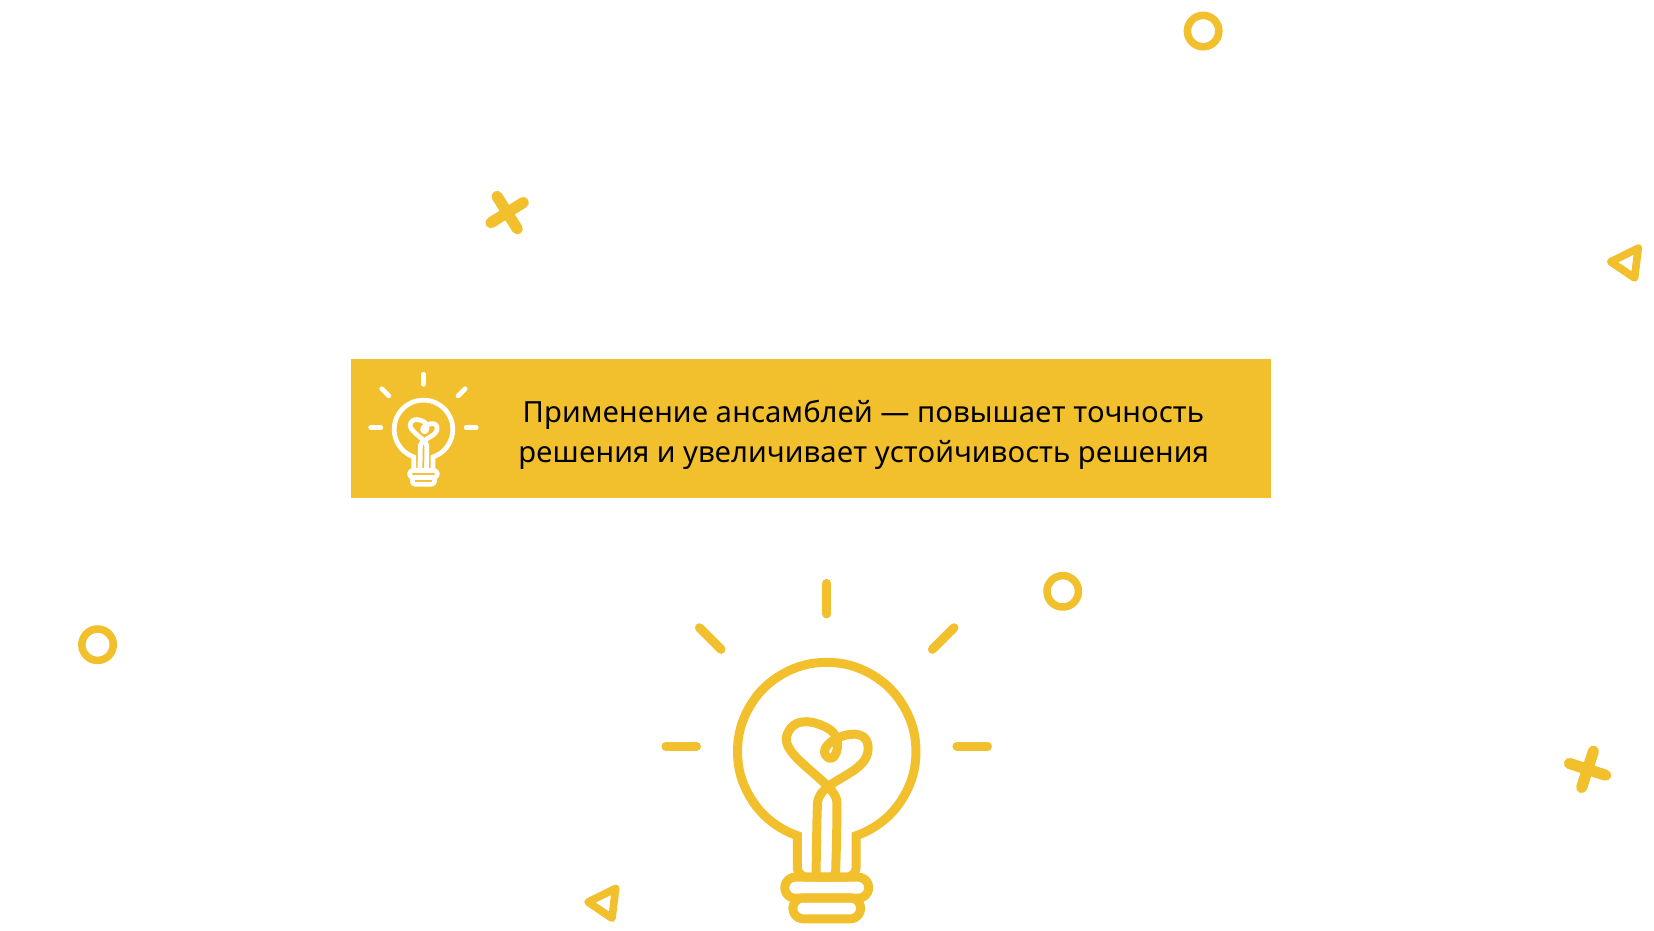

Применение ансамблей — повышает точность решения и увеличивает устойчивость решения